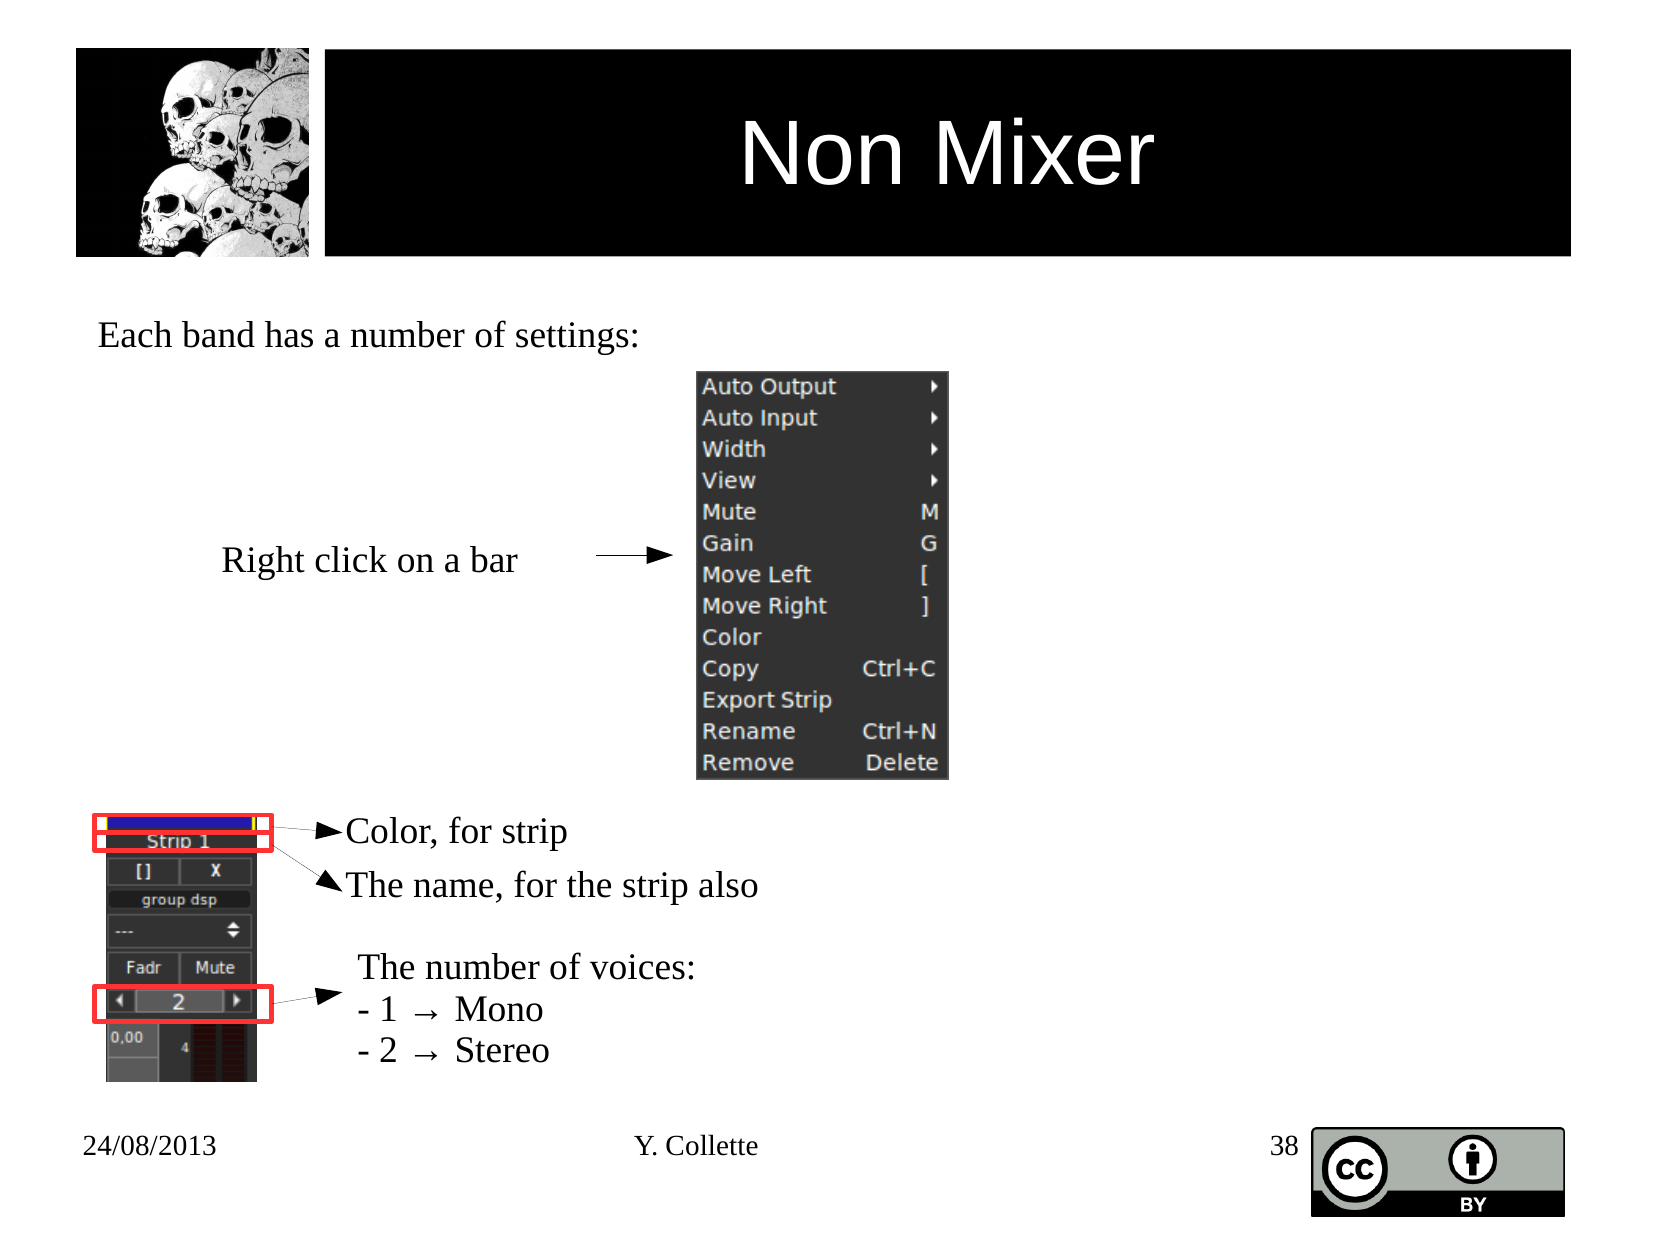

# Non Mixer
Each band has a number of settings:
Right click on a bar
Color, for strip
The name, for the strip also
The number of voices:
- 1 → Mono
- 2 → Stereo
Y. Collette
38